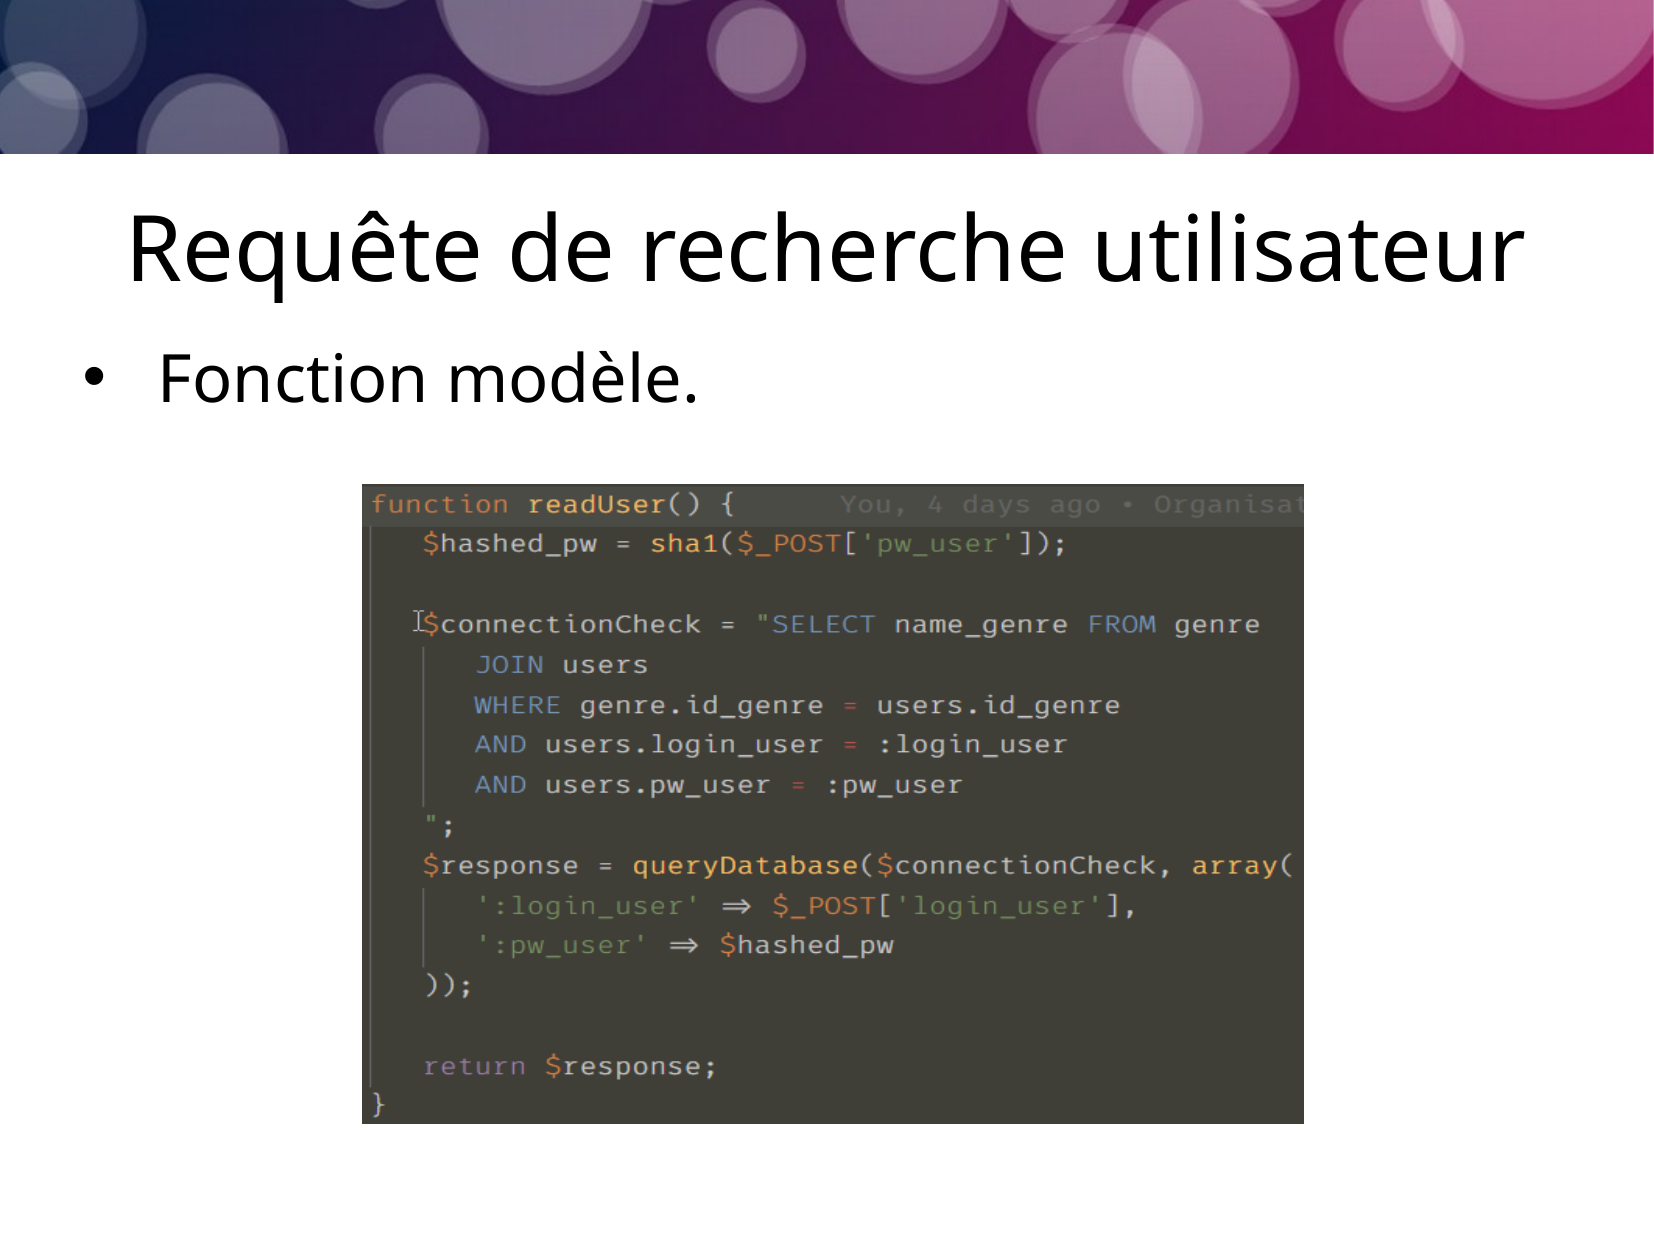

# Requête de recherche utilisateur
Fonction modèle.